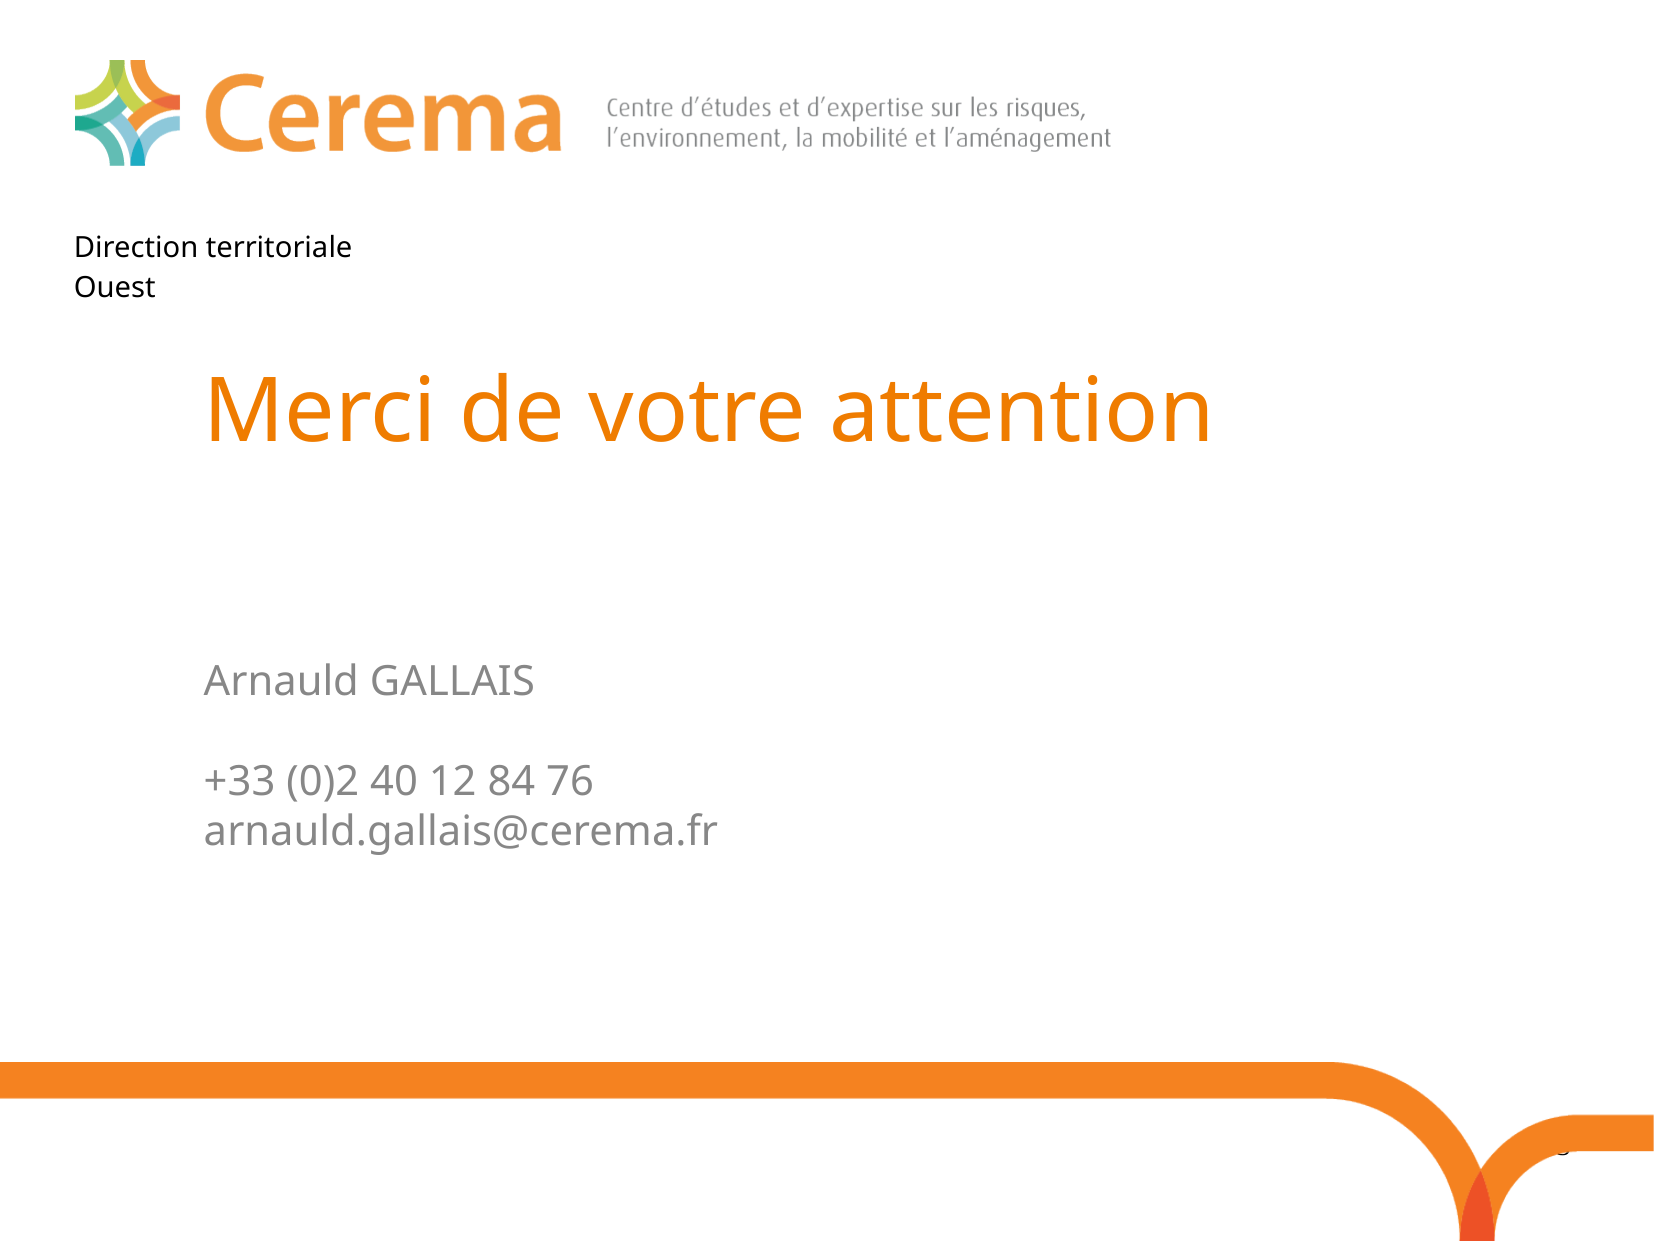

Merci de votre attention
Arnauld GALLAIS
+33 (0)2 40 12 84 76
arnauld.gallais@cerema.fr
13